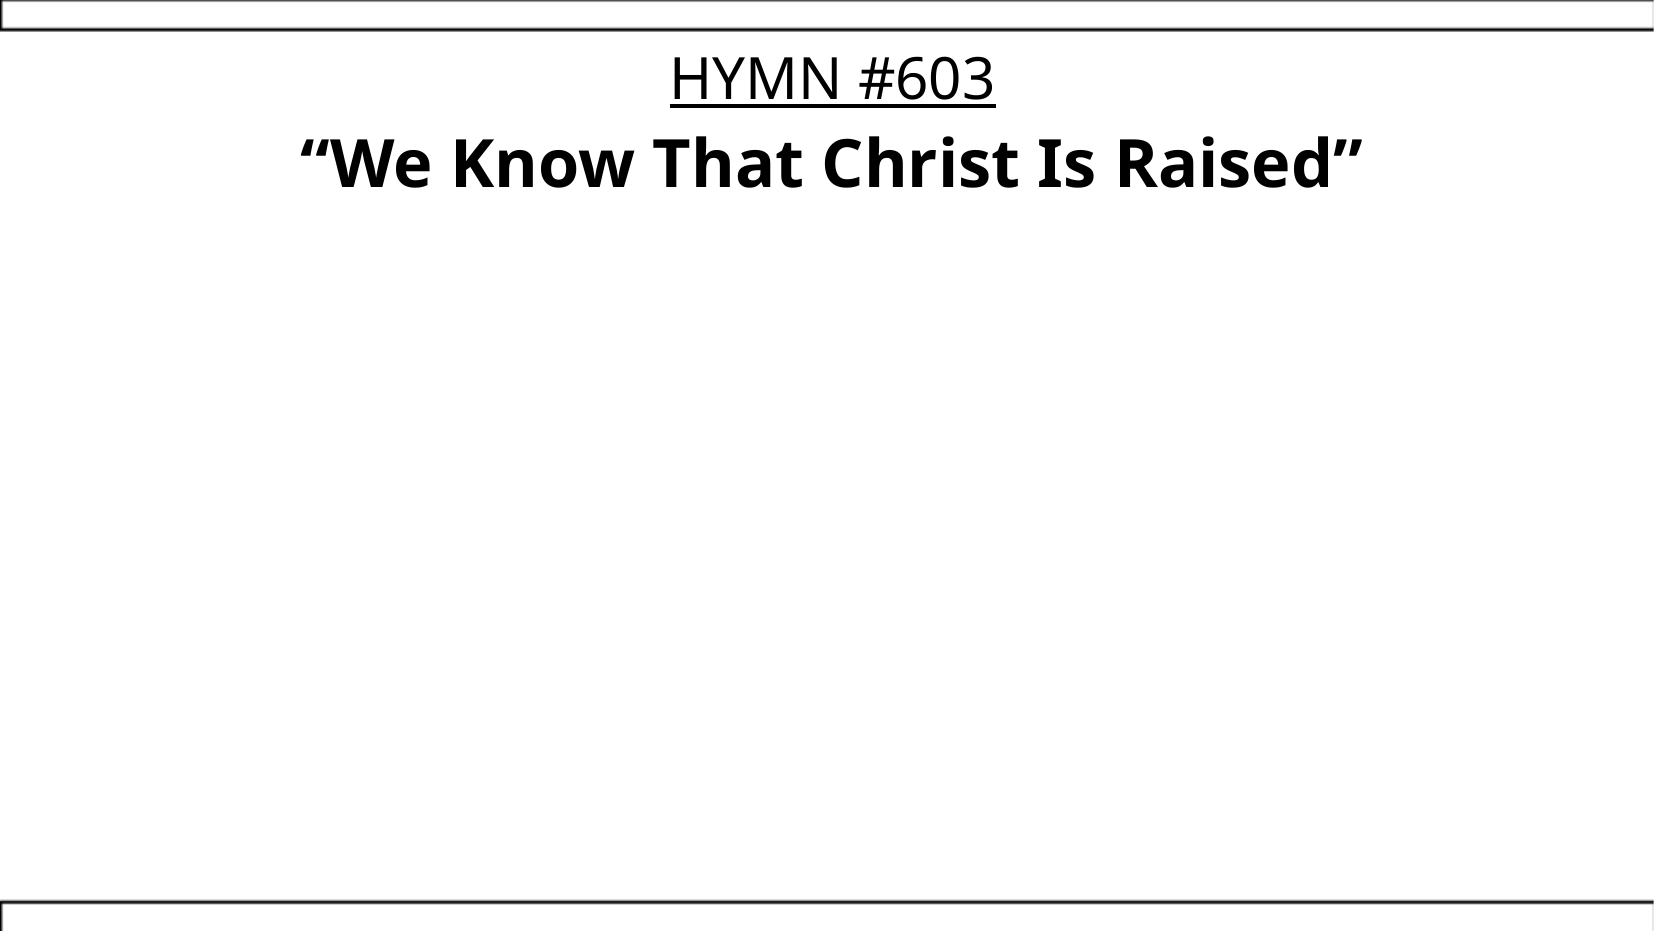

HYMN #603
“We Know That Christ Is Raised”